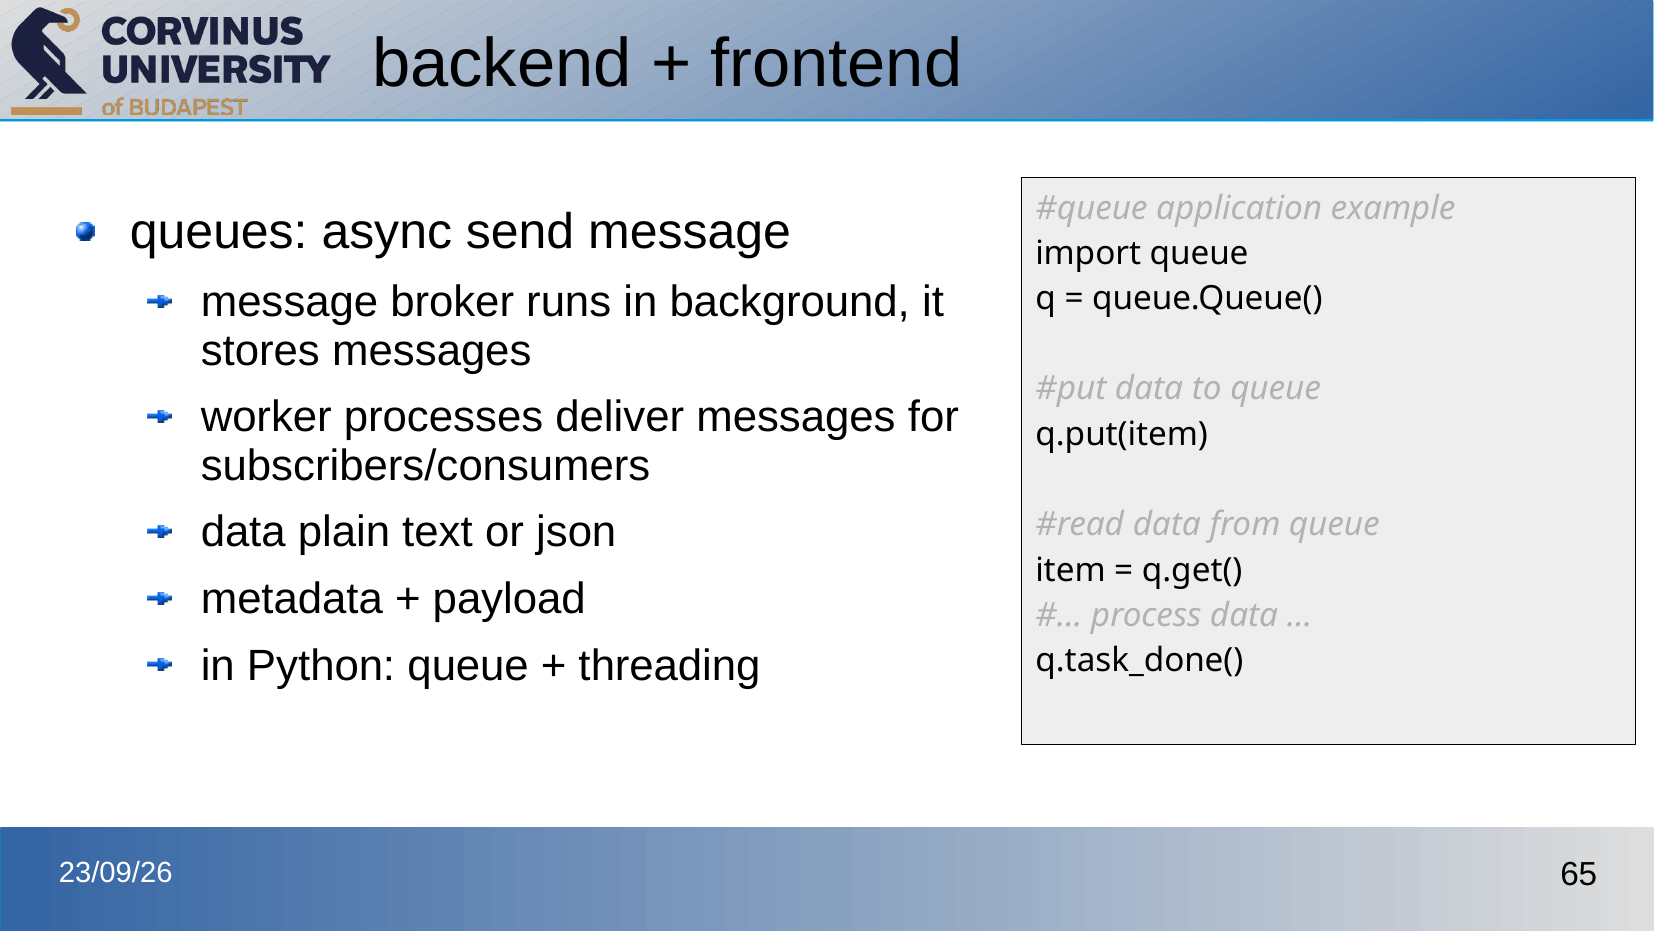

# backend + frontend
queues: async send message
message broker runs in background, it stores messages
worker processes deliver messages for subscribers/consumers
data plain text or json
metadata + payload
in Python: queue + threading
#queue application example
import queue
q = queue.Queue()
#put data to queue
q.put(item)
#read data from queue
item = q.get()
#… process data ...
q.task_done()